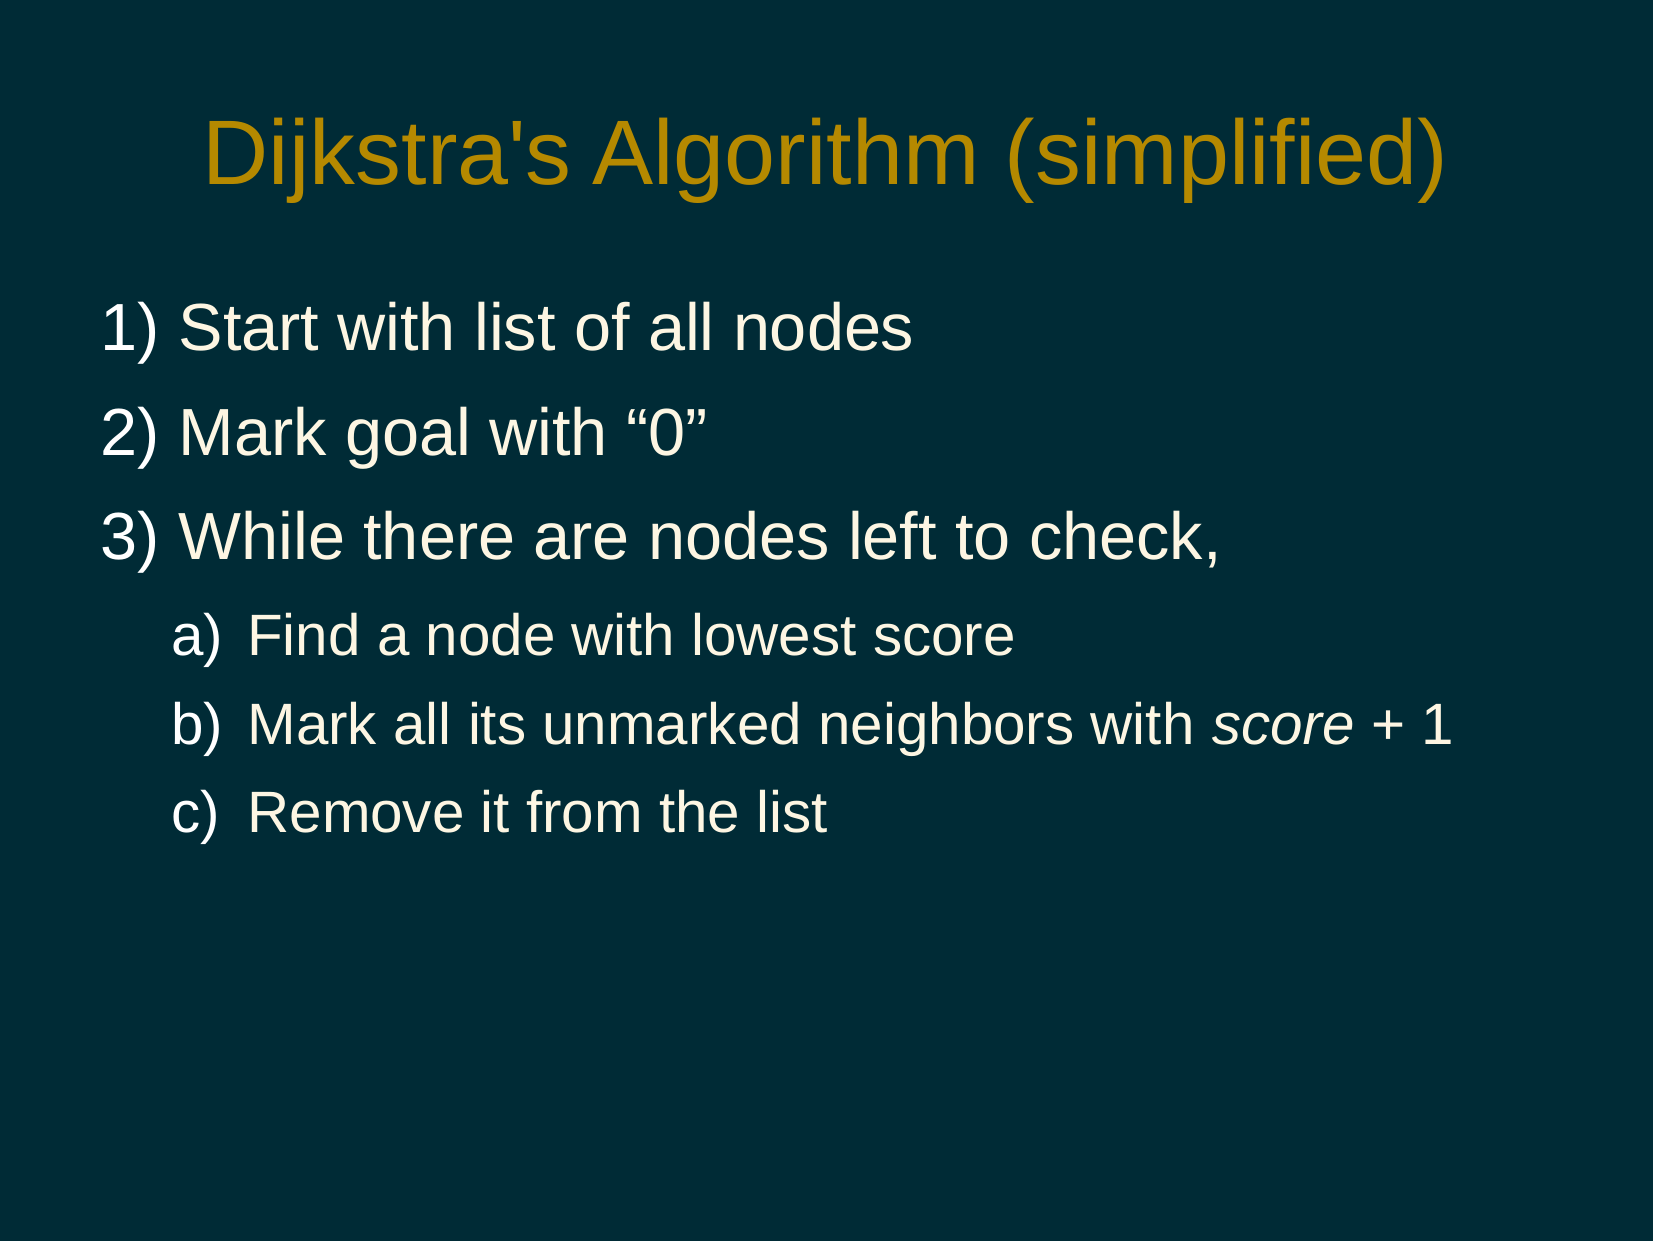

# Dijkstra's Algorithm (simplified)
 Start with list of all nodes
 Mark goal with “0”
 While there are nodes left to check,
 Find a node with lowest score
 Mark all its unmarked neighbors with score + 1
 Remove it from the list